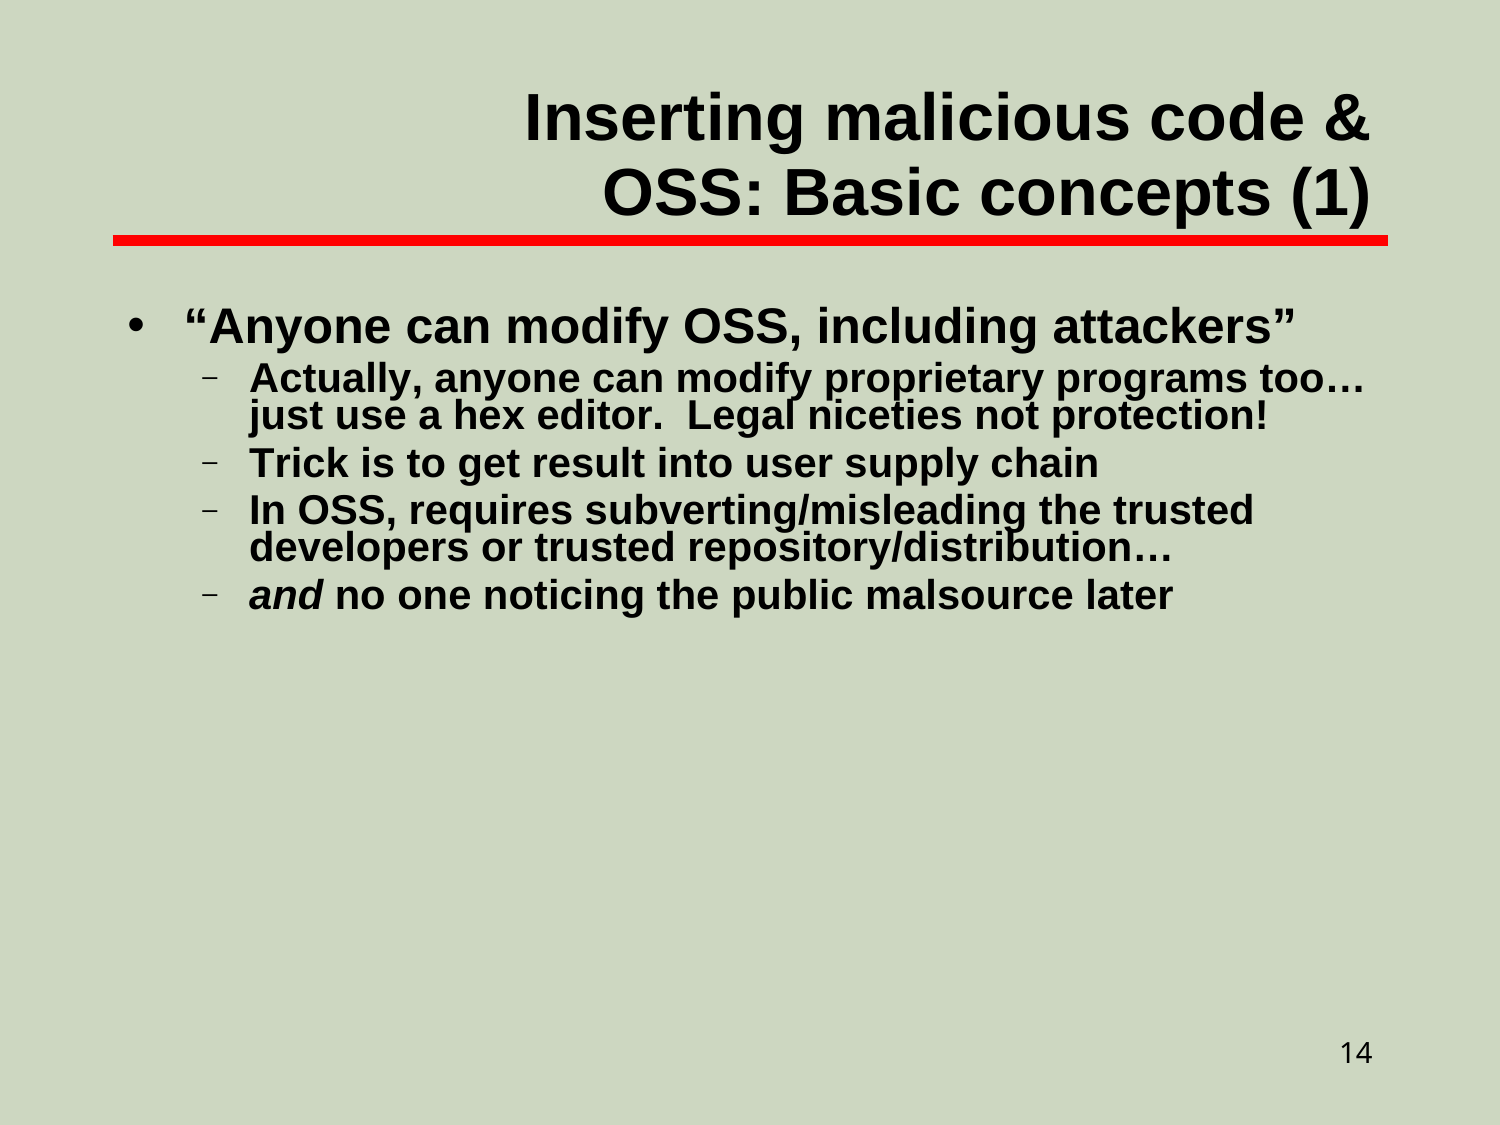

# Inserting malicious code & OSS: Basic concepts (1)
“Anyone can modify OSS, including attackers”
Actually, anyone can modify proprietary programs too… just use a hex editor. Legal niceties not protection!
Trick is to get result into user supply chain
In OSS, requires subverting/misleading the trusted developers or trusted repository/distribution…
and no one noticing the public malsource later